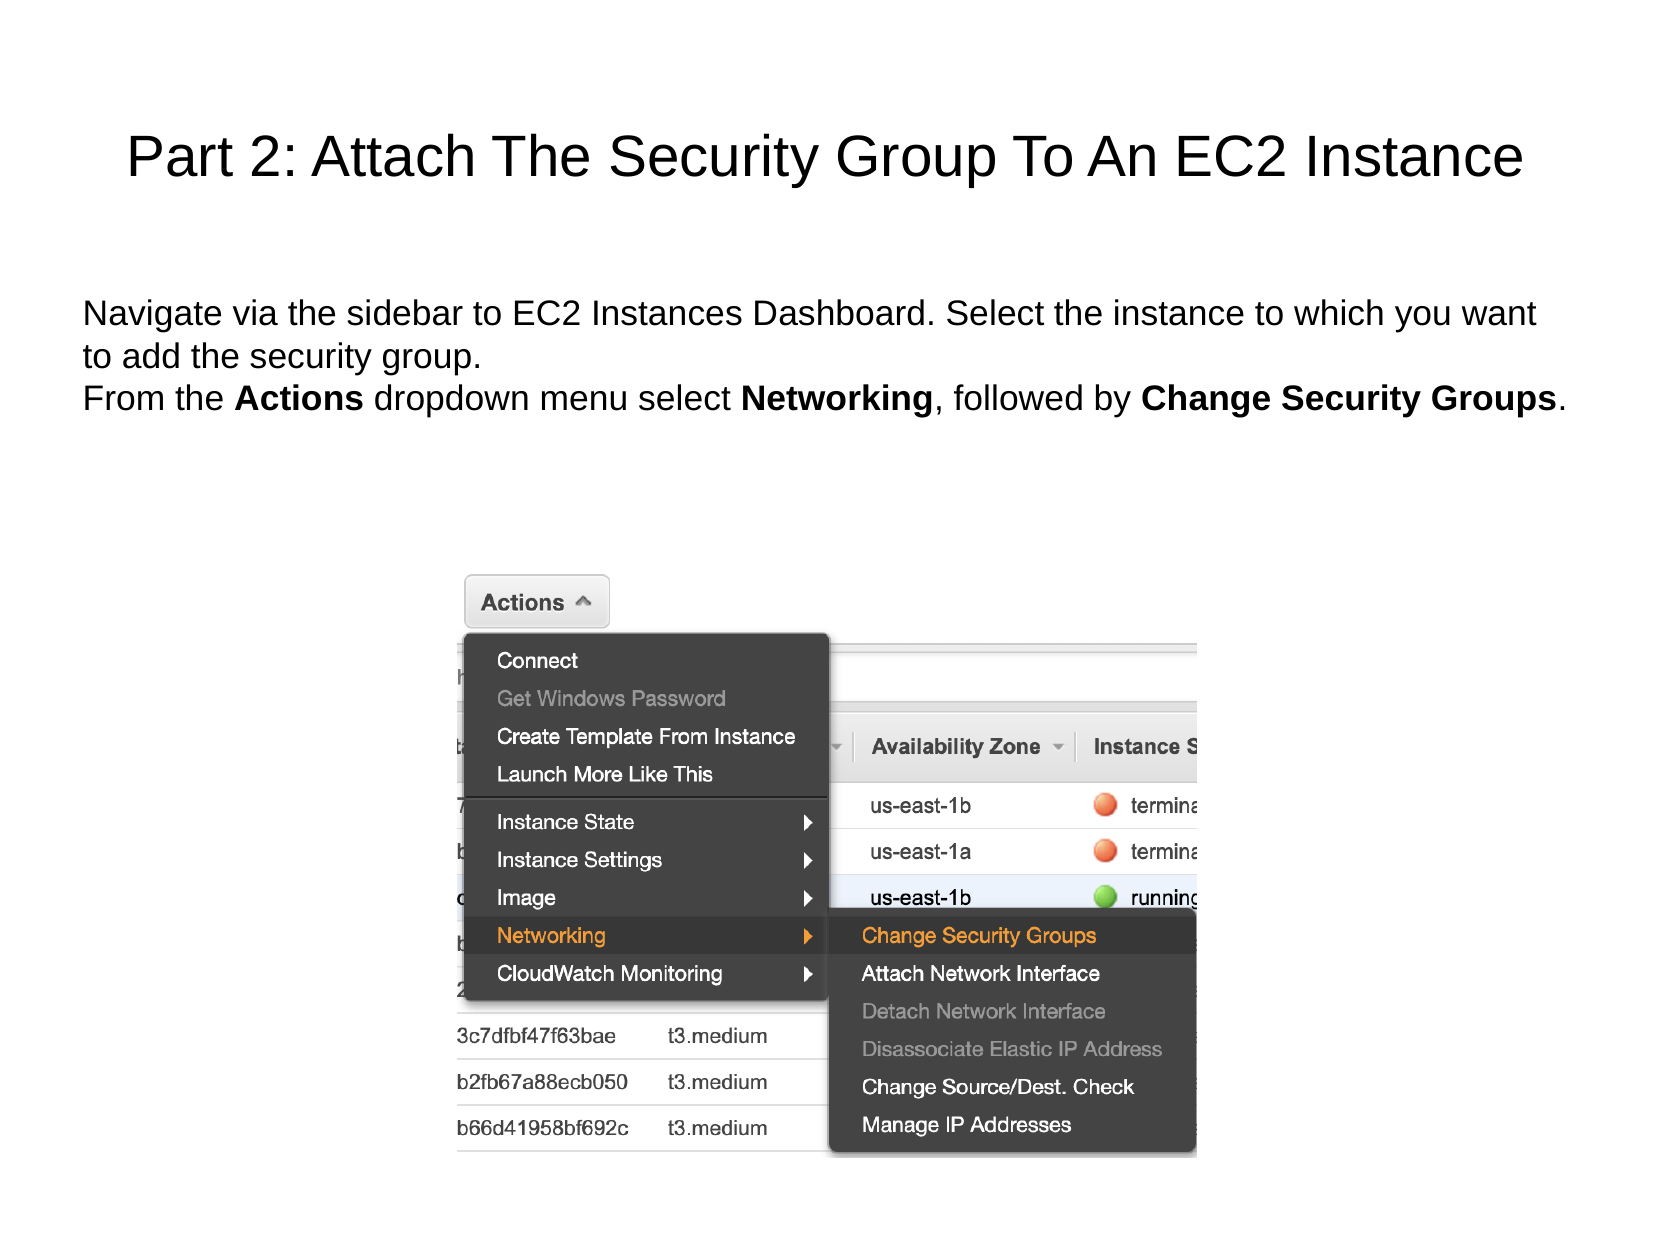

# Part 2: Attach The Security Group To An EC2 Instance
Navigate via the sidebar to EC2 Instances Dashboard. Select the instance to which you want to add the security group.
From the Actions dropdown menu select Networking, followed by Change Security Groups.